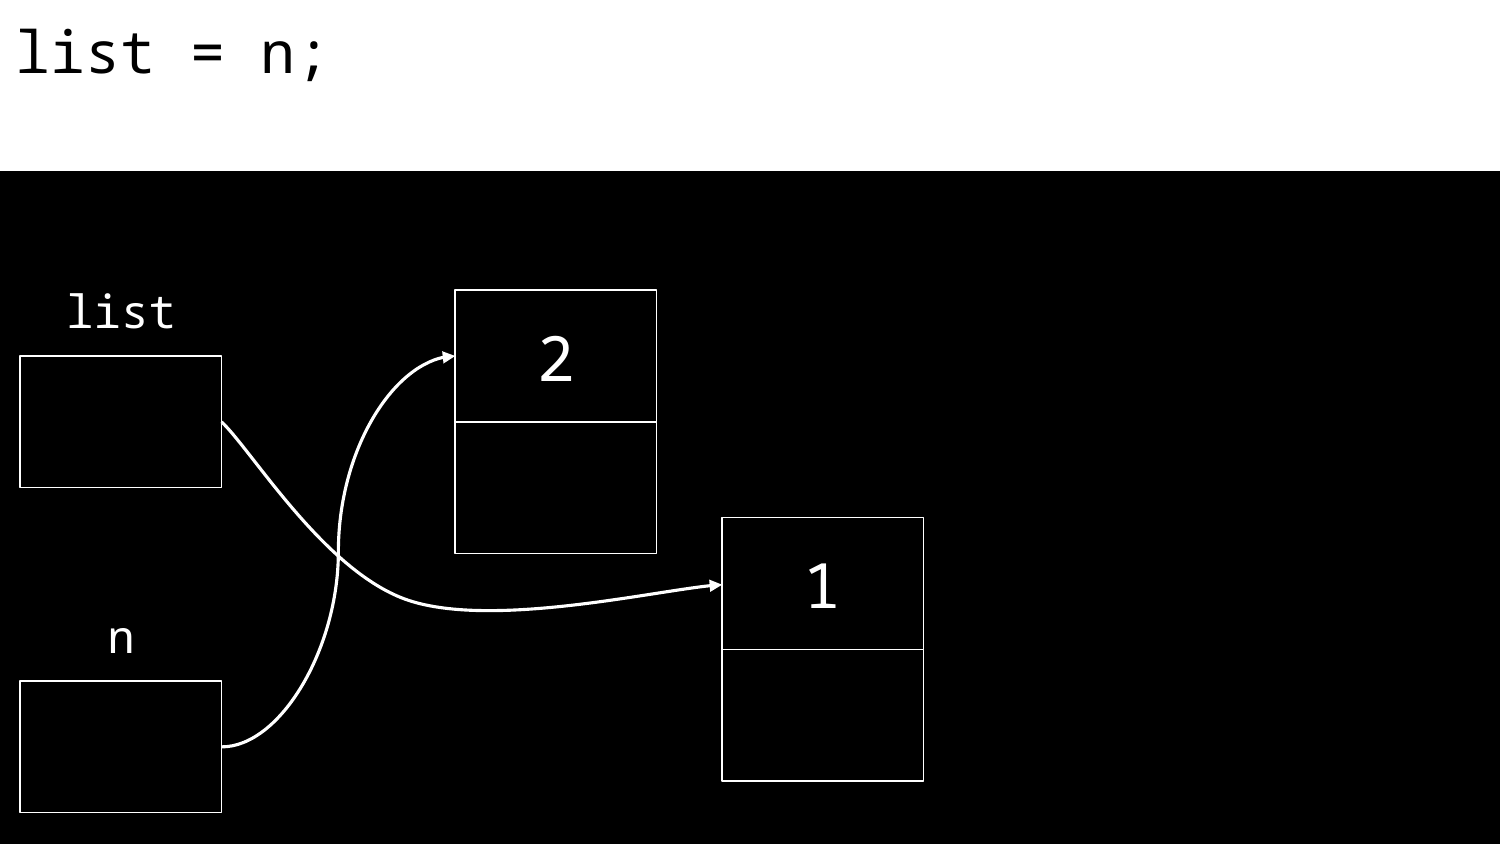

# list = n;
list
2
1
n